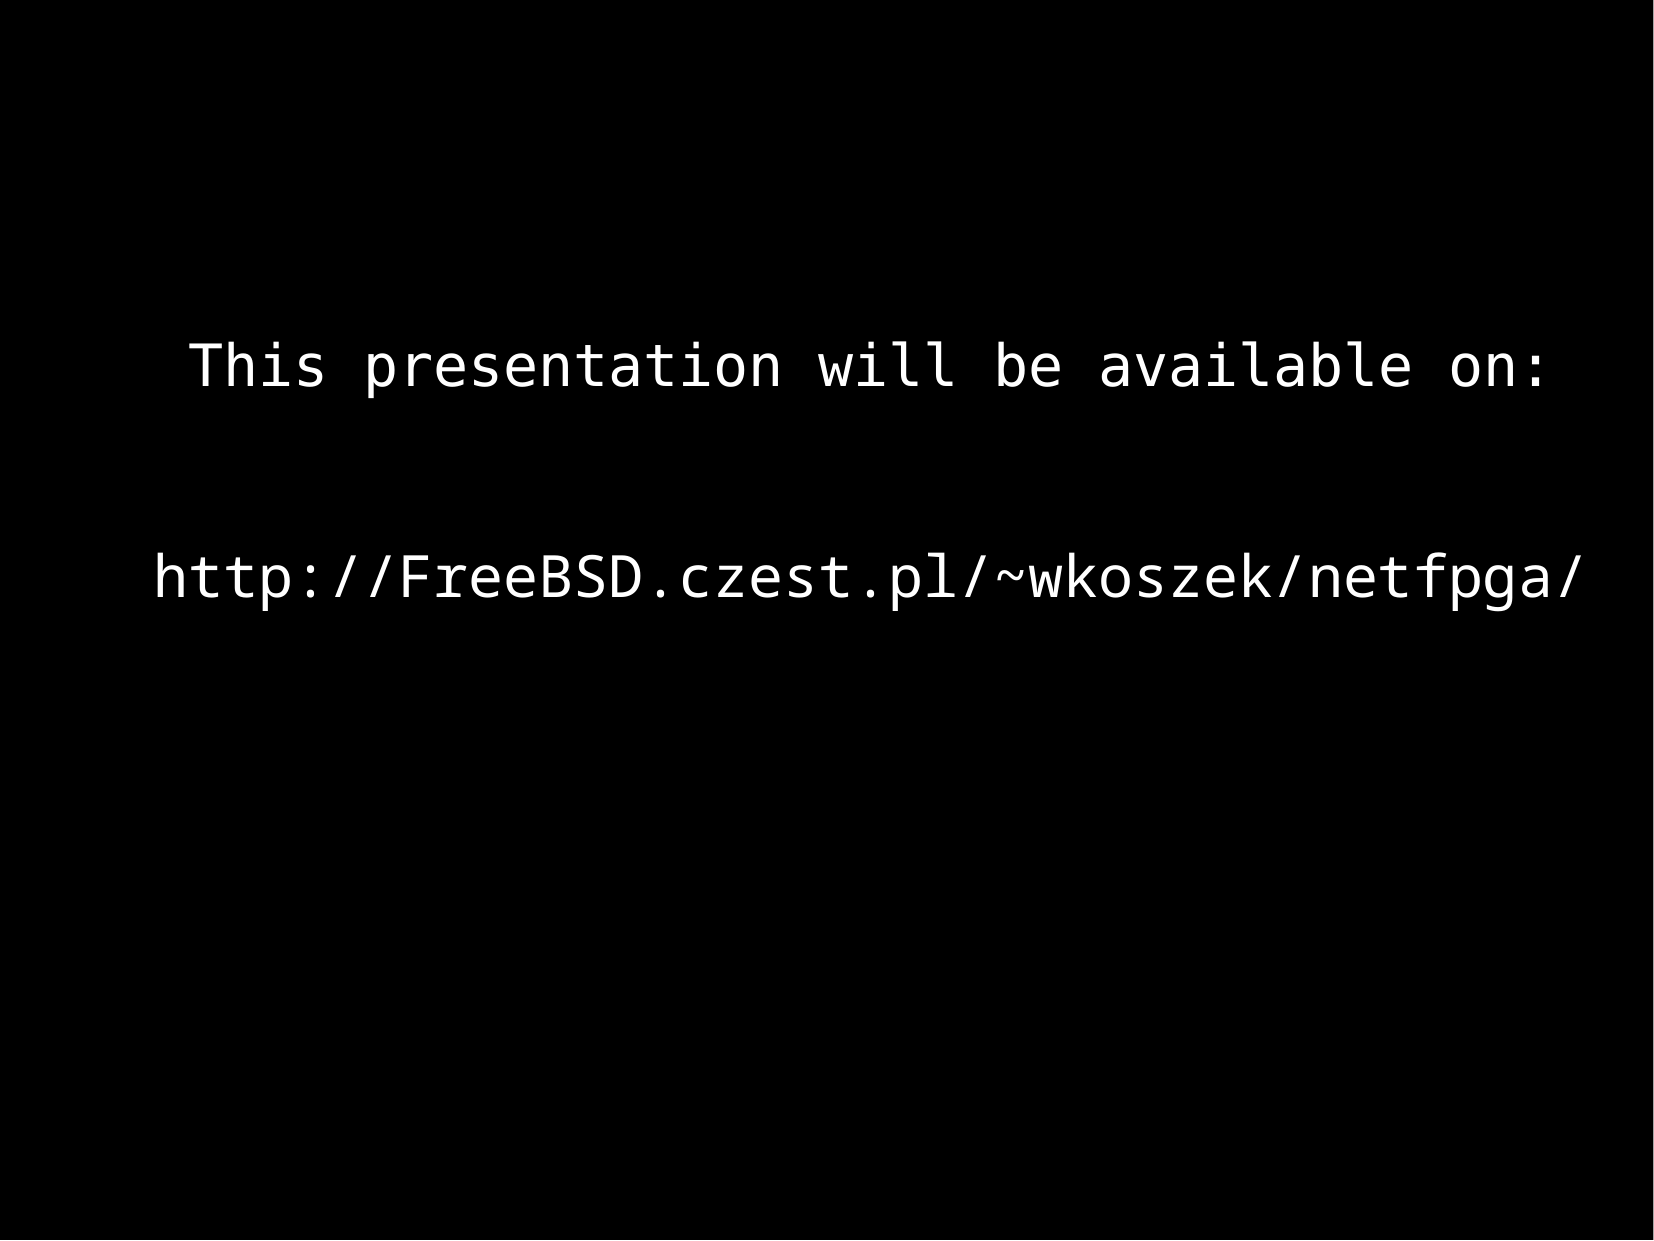

This presentation will be available on:
http://FreeBSD.czest.pl/~wkoszek/netfpga/